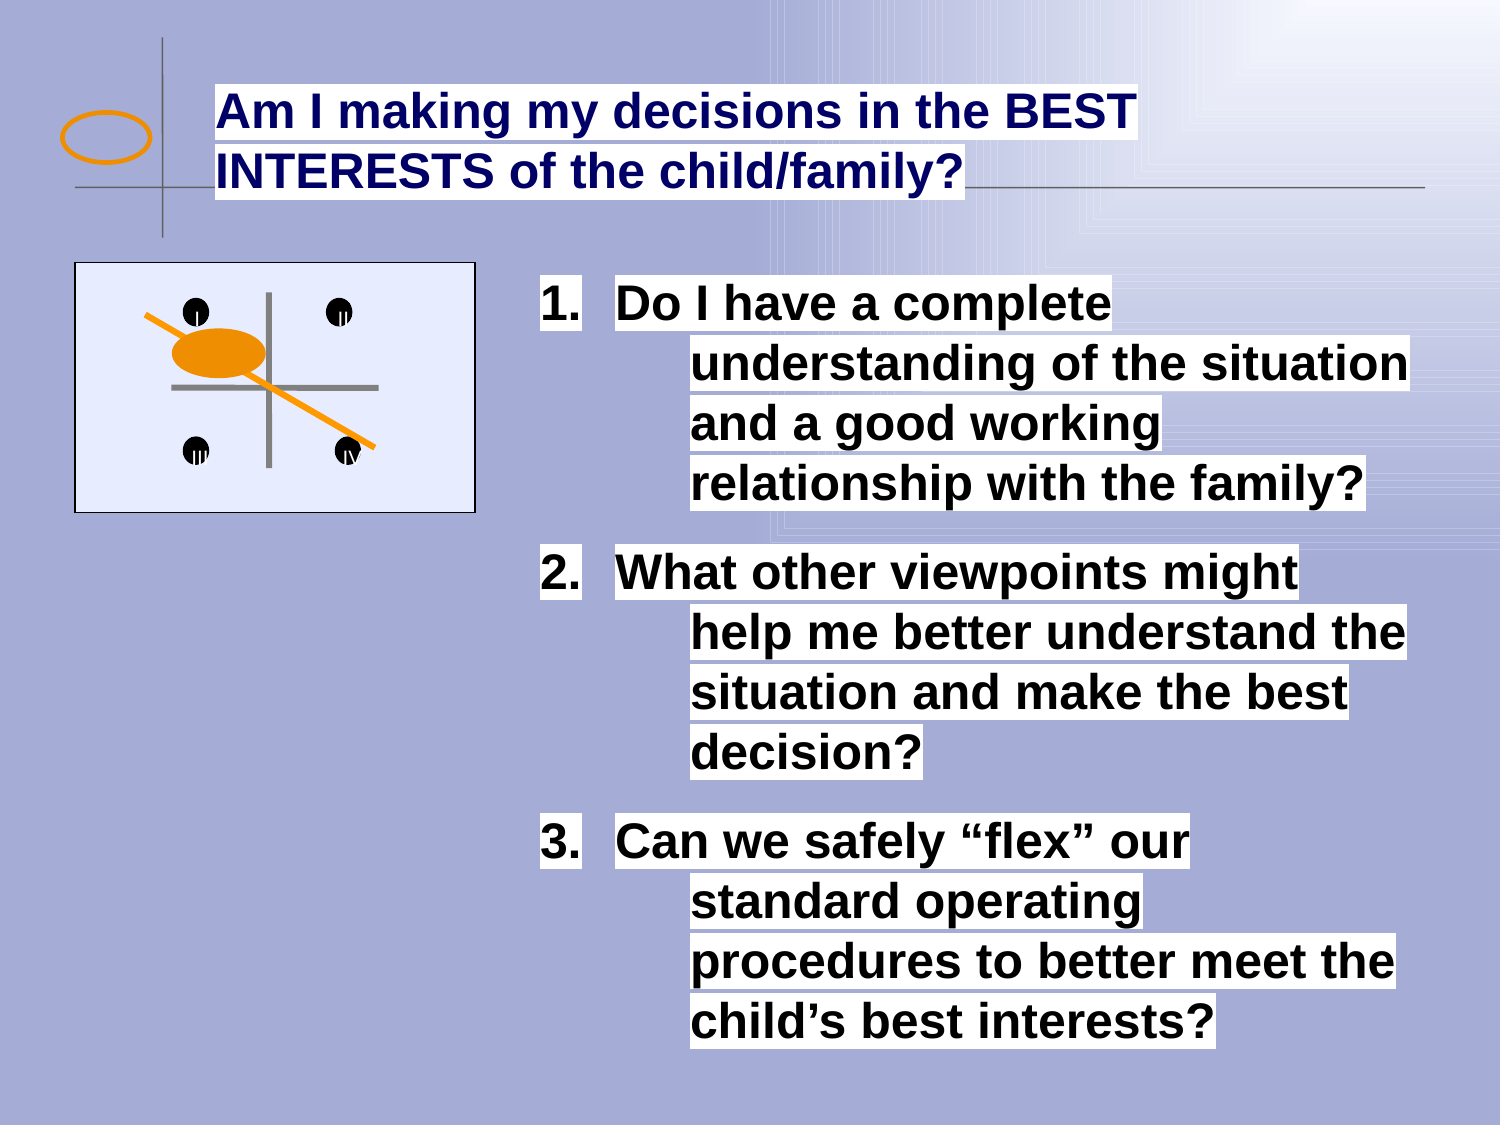

# Am I making my decisions in the BEST INTERESTS of the child/family?
Do I have a complete understanding of the situation and a good working relationship with the family?
What other viewpoints might help me better understand the situation and make the best decision?
Can we safely “flex” our standard operating procedures to better meet the child’s best interests?
I
II
III
IV